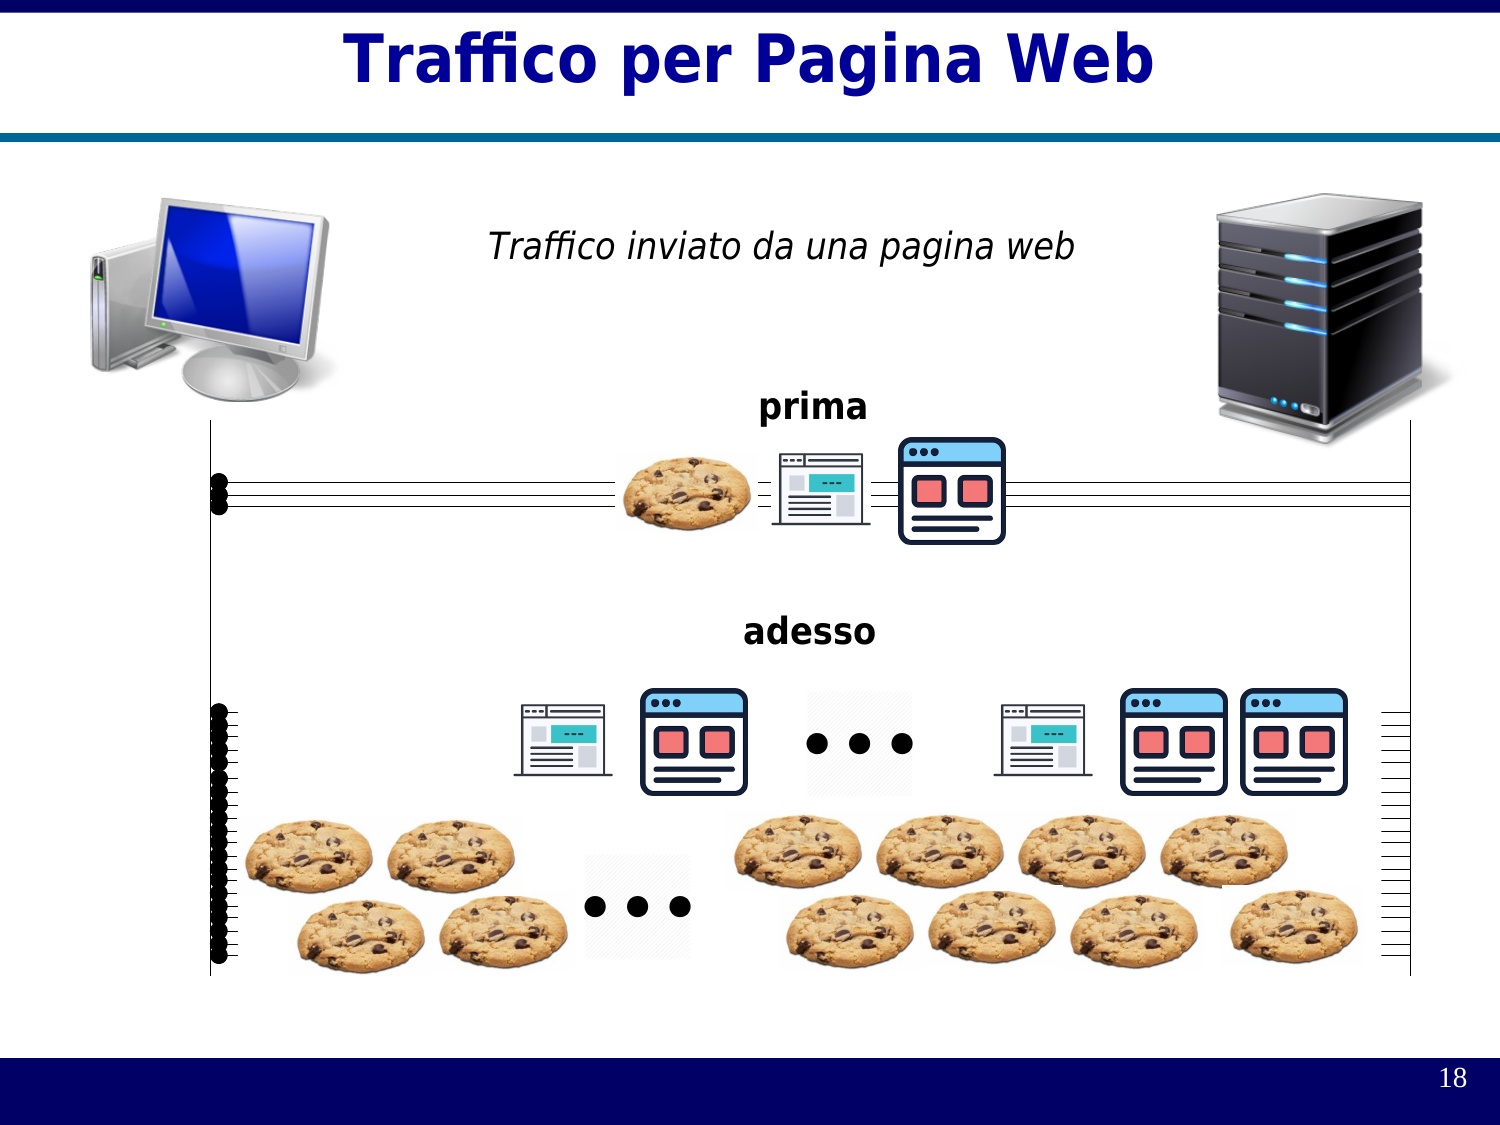

# Traffico per Pagina Web
Traffico inviato da una pagina web
prima
adesso